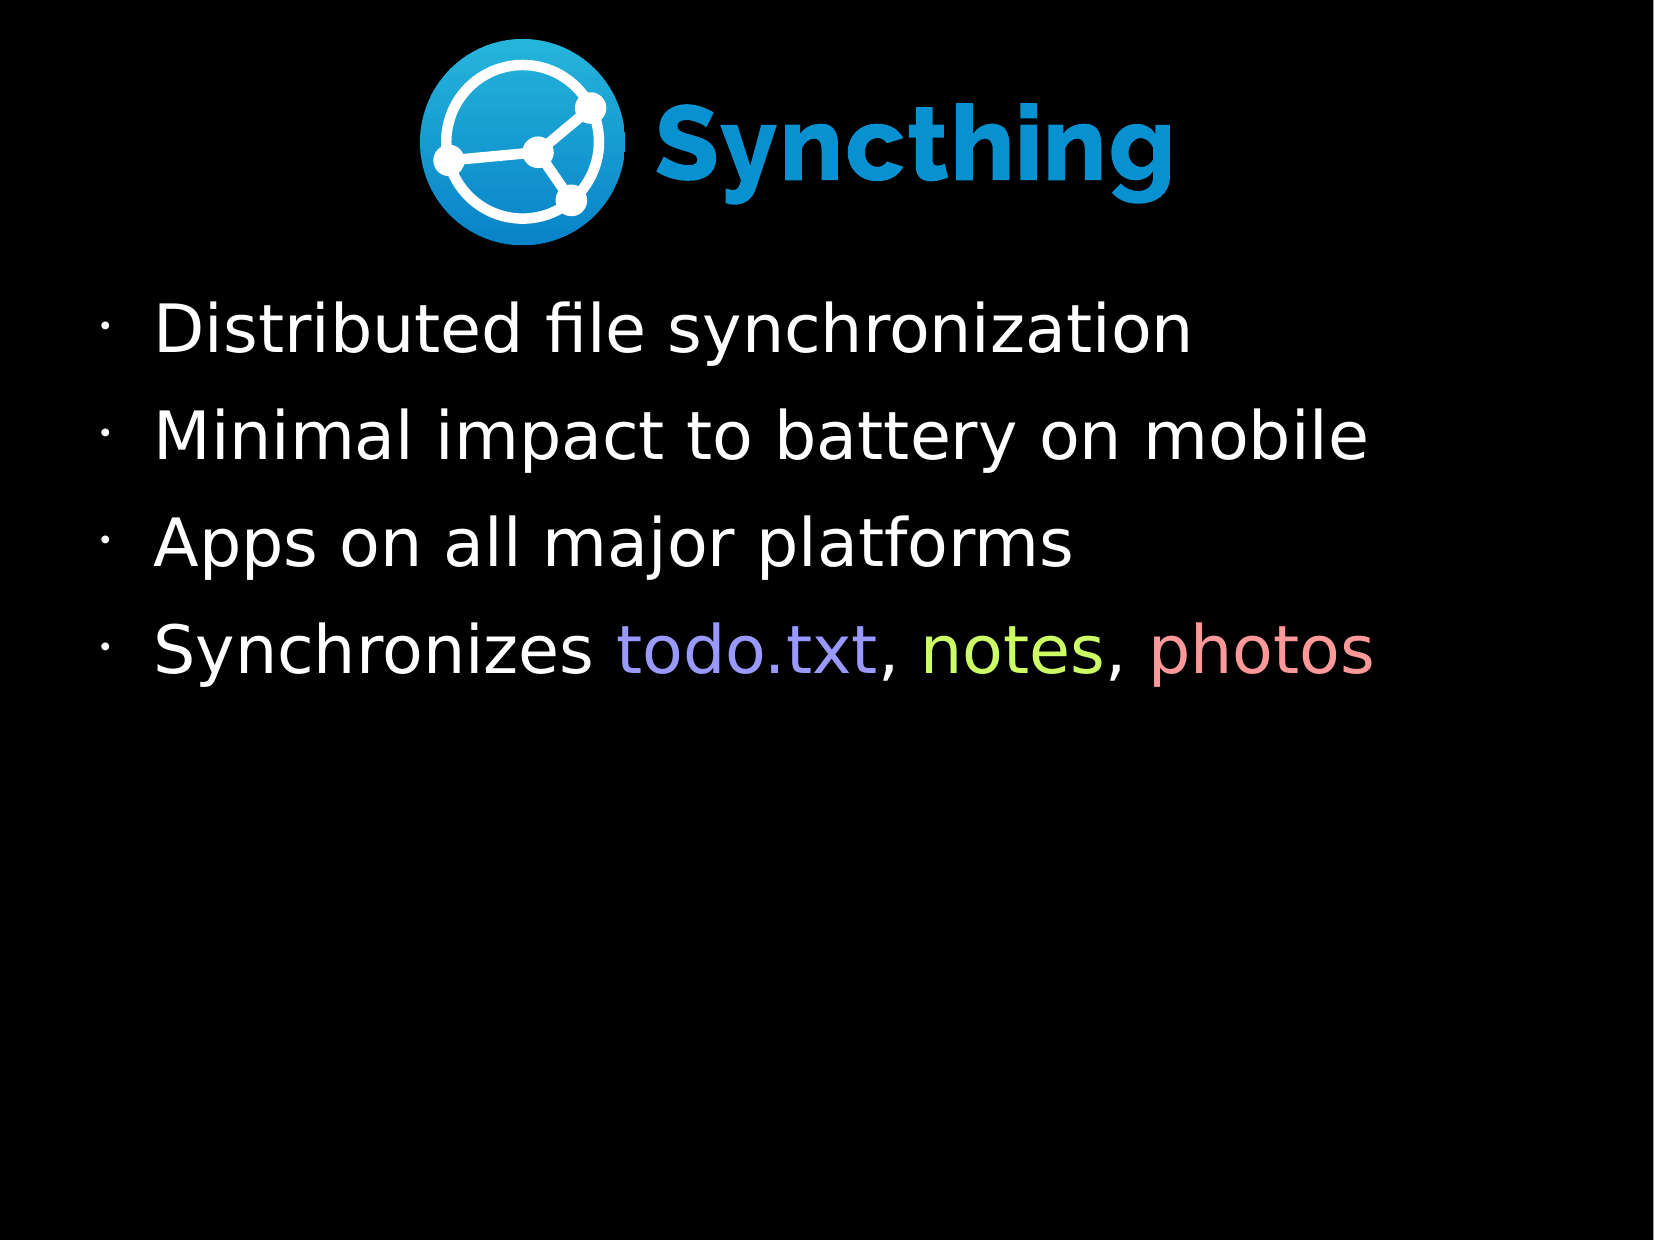

# Distributed file synchronization
Minimal impact to battery on mobile
Apps on all major platforms
Synchronizes todo.txt, notes, photos